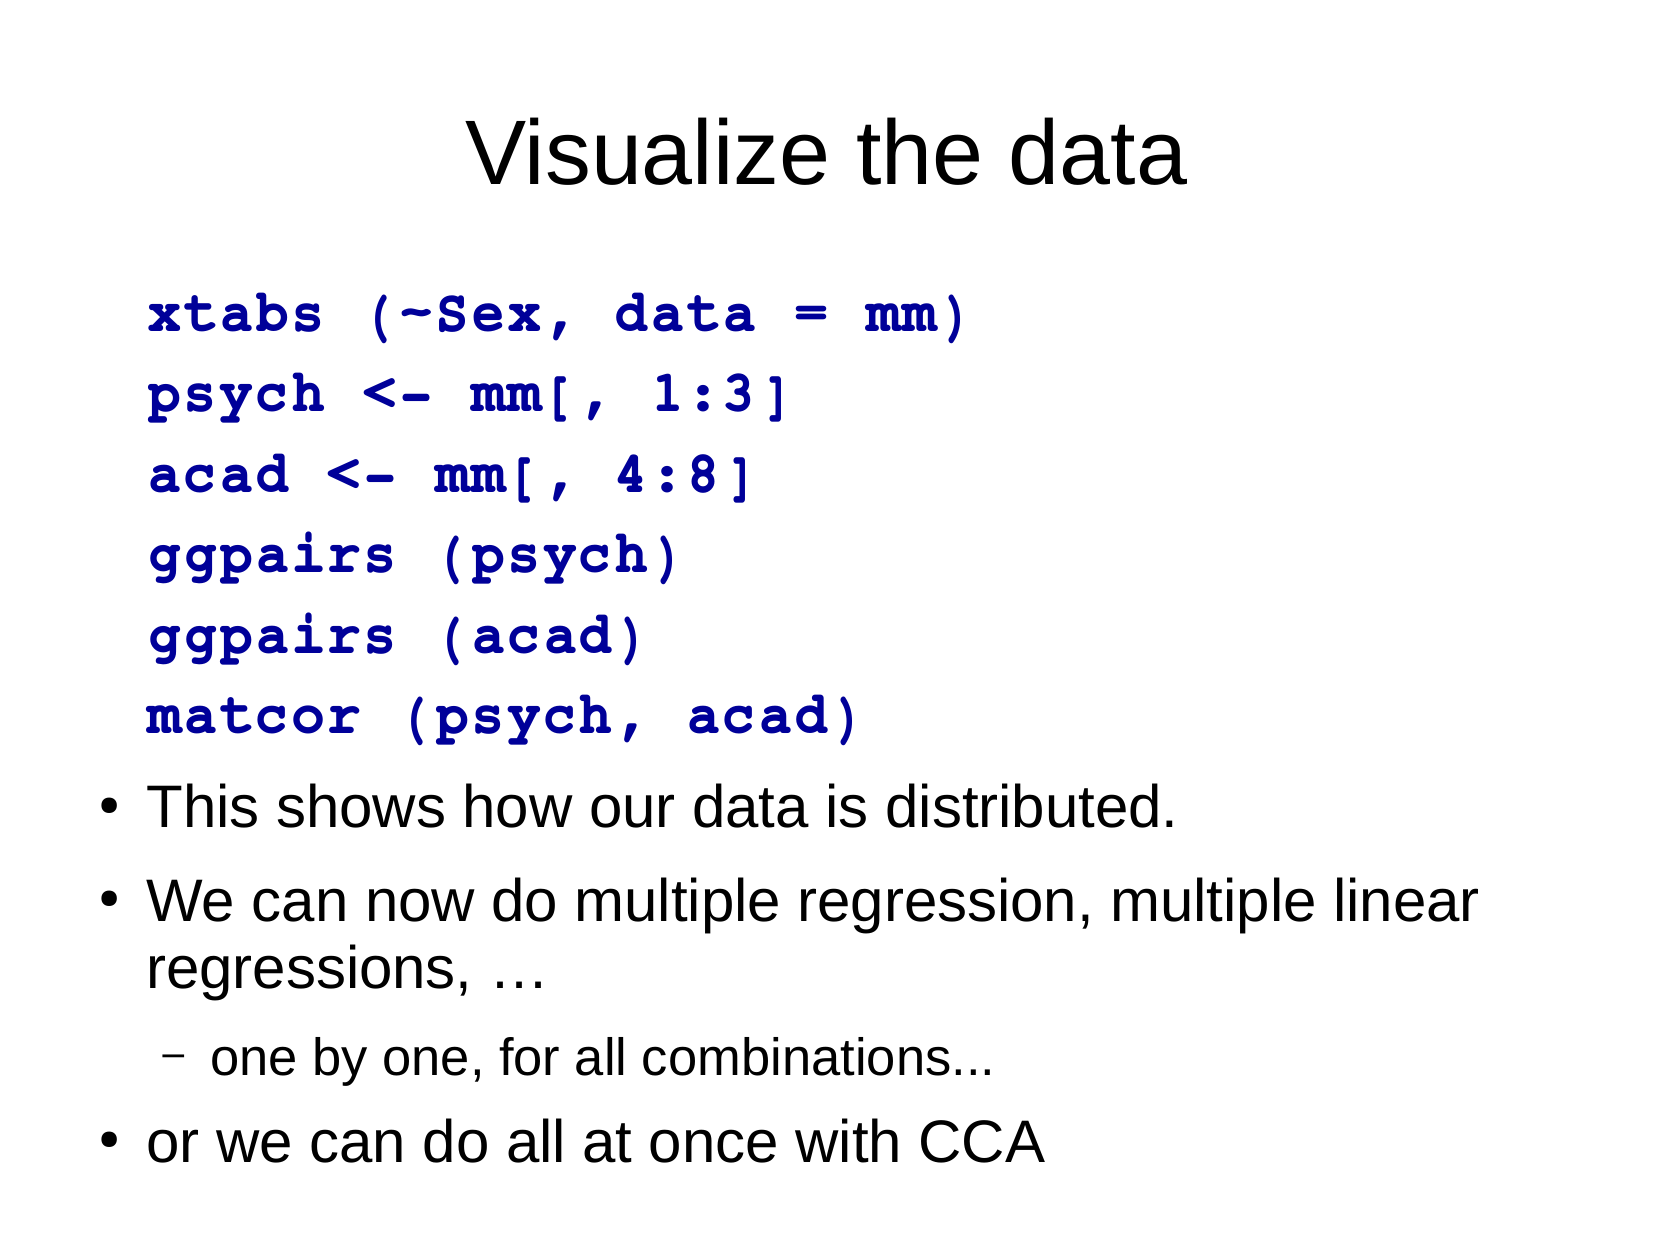

# Visualize the data
xtabs (~Sex, data = mm)
psych <- mm[, 1:3]
acad <- mm[, 4:8]
ggpairs (psych)
ggpairs (acad)
matcor (psych, acad)
This shows how our data is distributed.
We can now do multiple regression, multiple linear regressions, …
one by one, for all combinations...
or we can do all at once with CCA